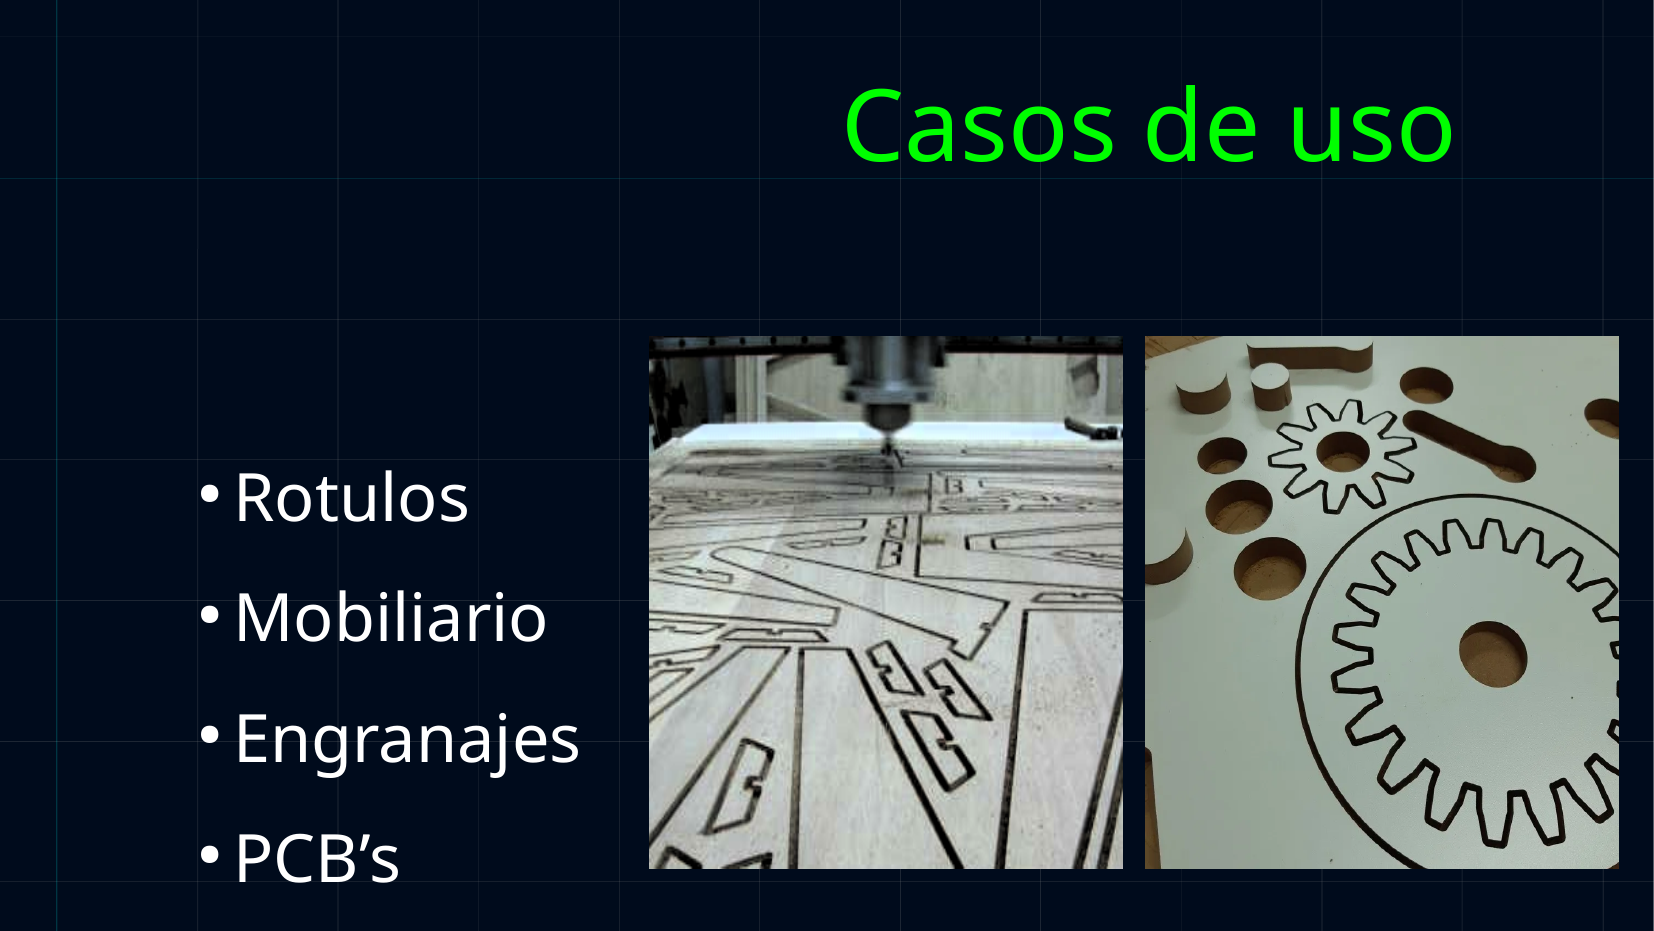

Casos de uso
Rotulos
Mobiliario
Engranajes
PCB’s